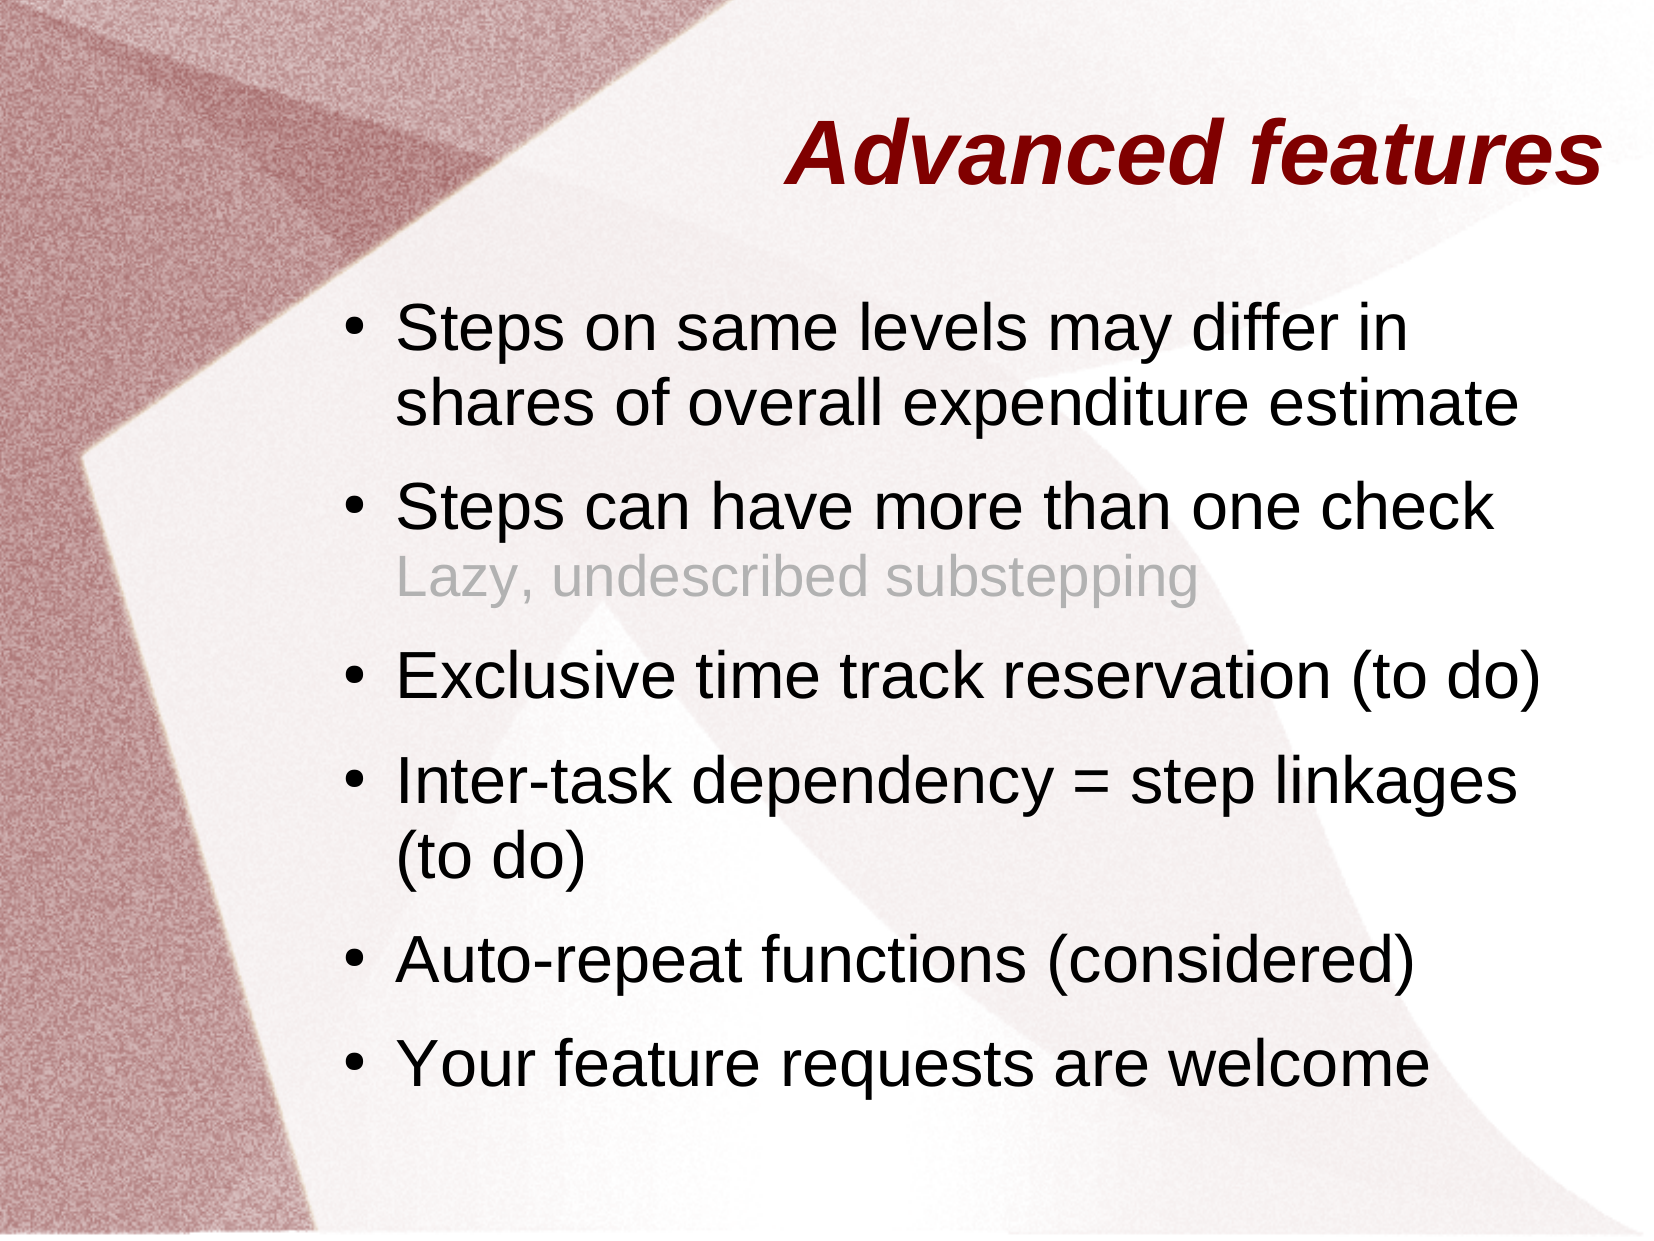

# Advanced features
Steps on same levels may differ in shares of overall expenditure estimate
Steps can have more than one check
Lazy, undescribed substepping
Exclusive time track reservation (to do)
Inter-task dependency = step linkages (to do)
Auto-repeat functions (considered)
Your feature requests are welcome